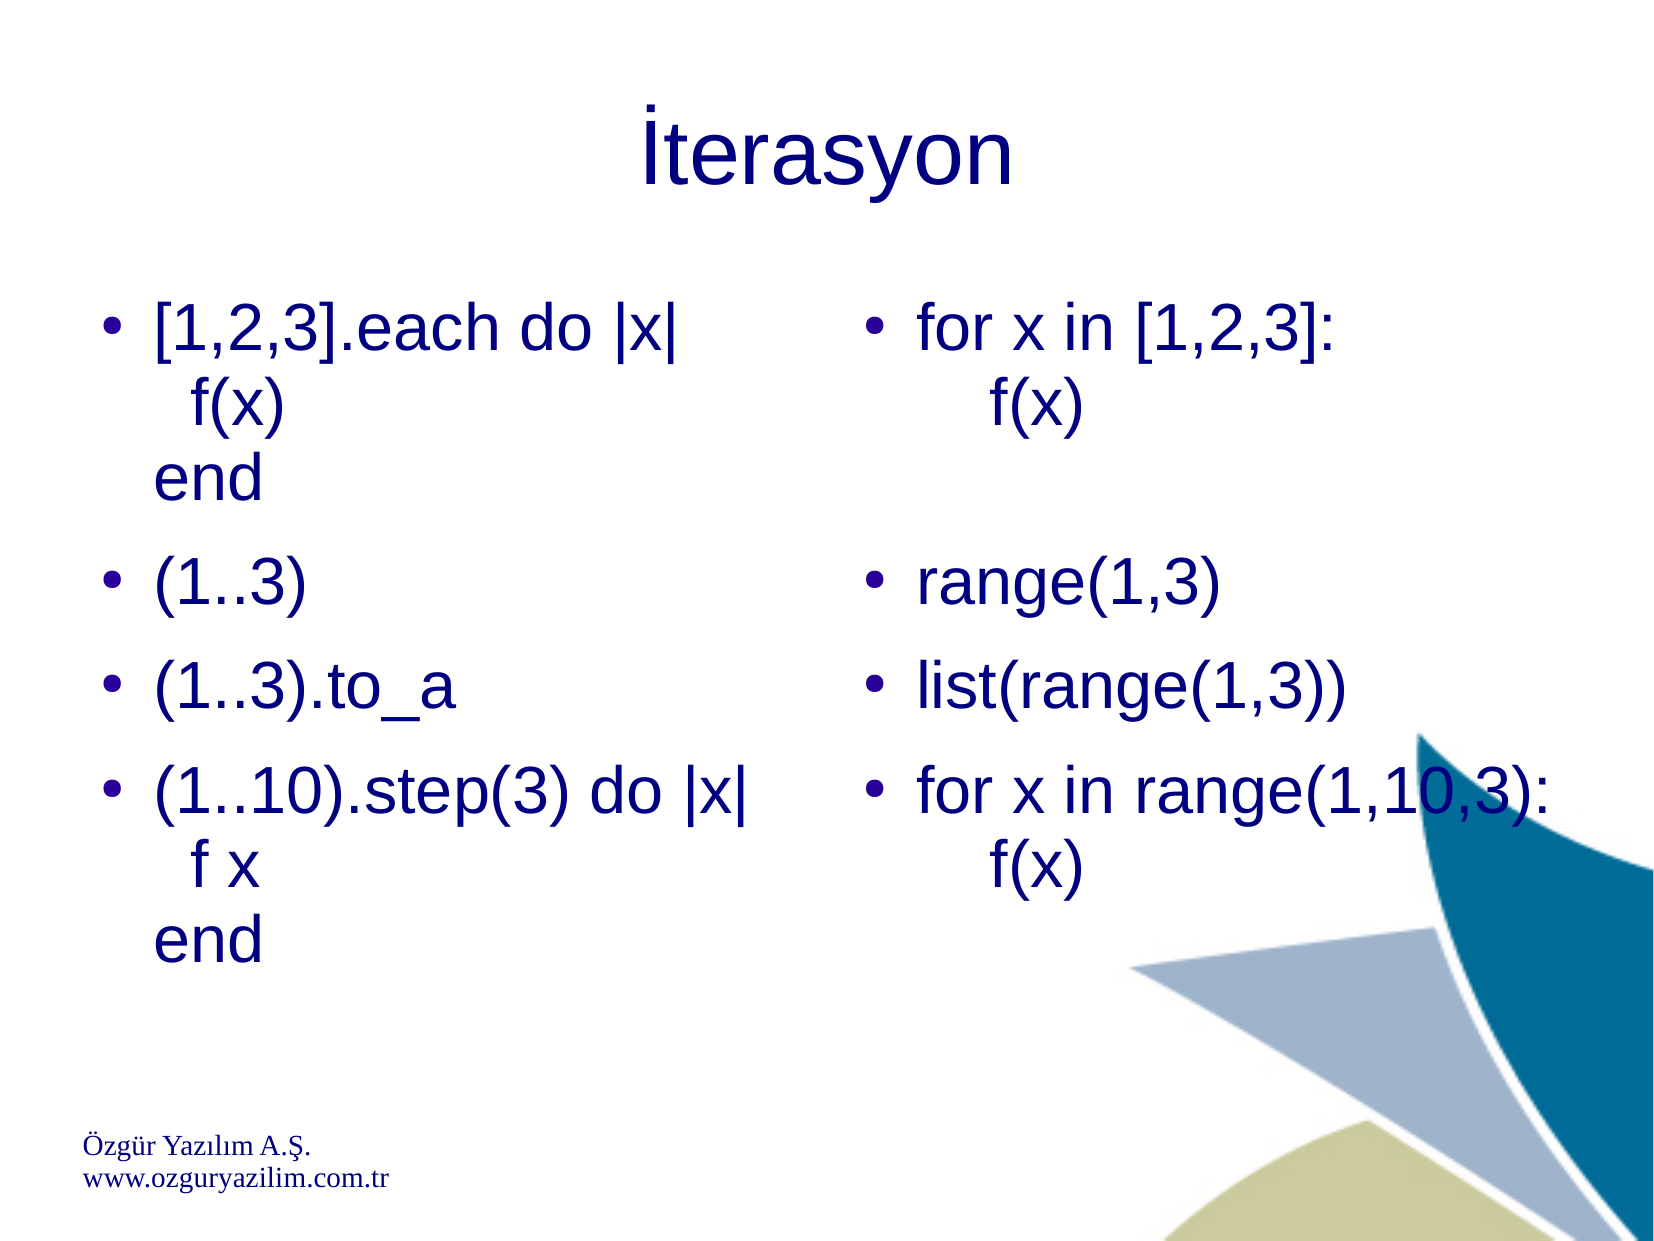

# İterasyon
[1,2,3].each do |x|
 f(x)
end
(1..3)
(1..3).to_a
(1..10).step(3) do |x|
 f x
end
for x in [1,2,3]:
	f(x)
range(1,3)
list(range(1,3))
for x in range(1,10,3):
	f(x)